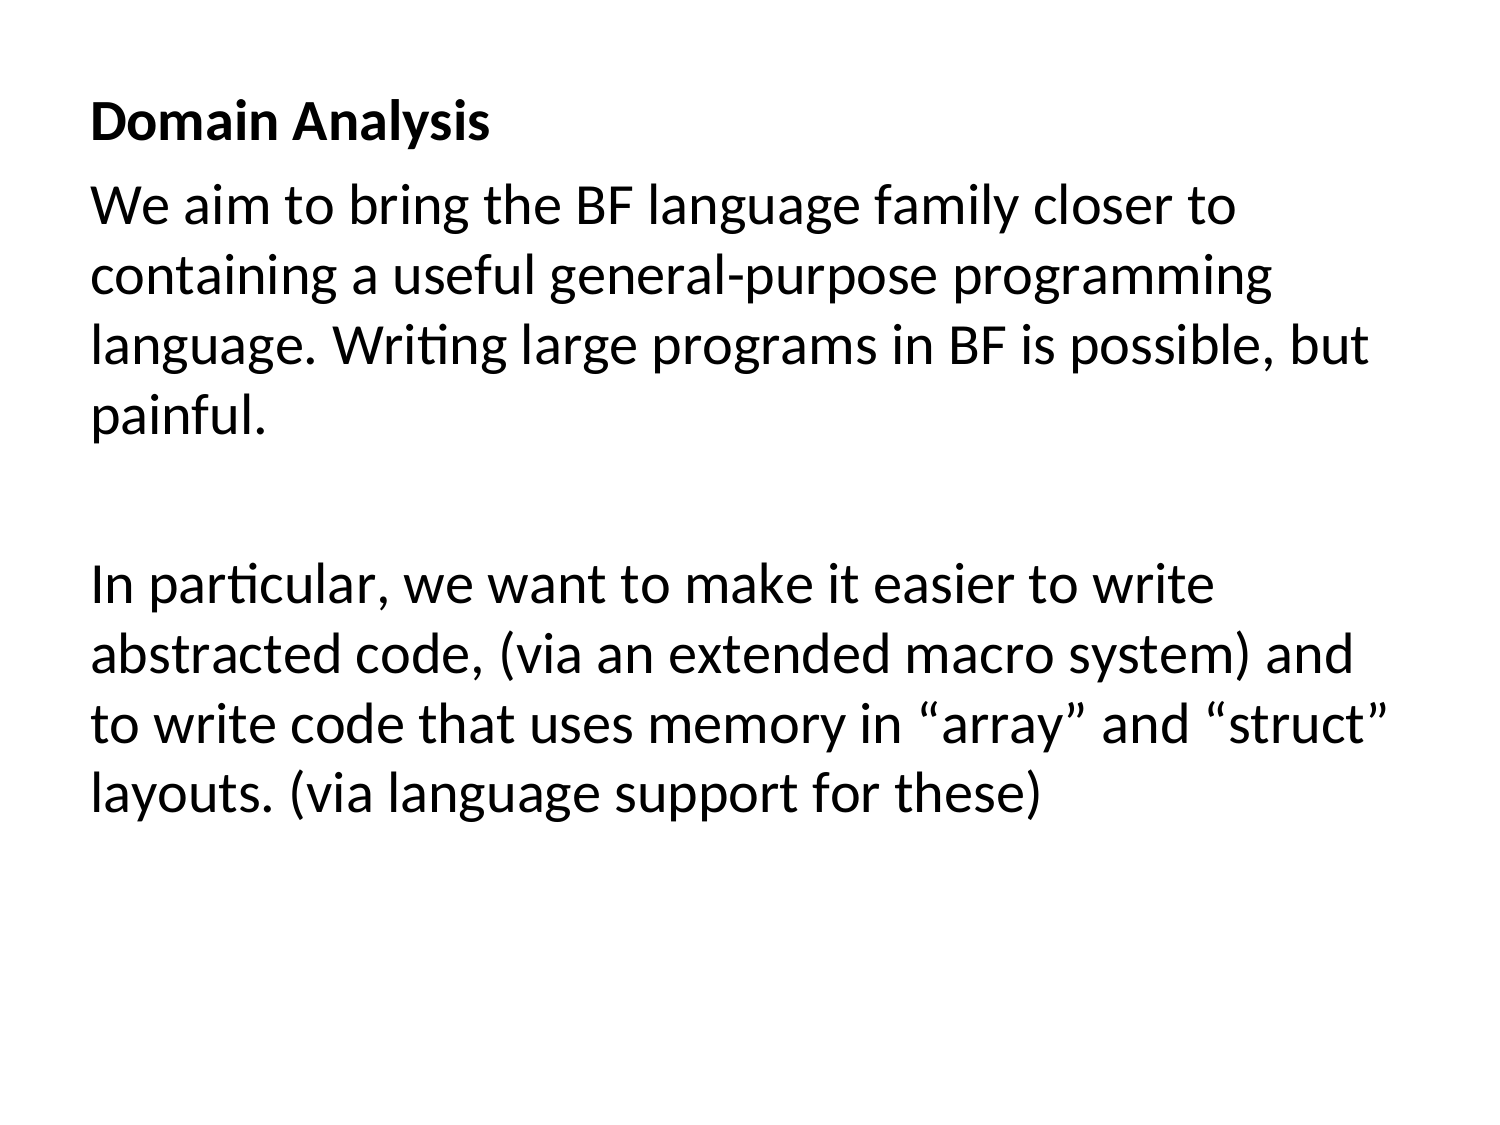

# Domain Analysis
We aim to bring the BF language family closer to containing a useful general-purpose programming language. Writing large programs in BF is possible, but painful.
In particular, we want to make it easier to write abstracted code, (via an extended macro system) and to write code that uses memory in “array” and “struct” layouts. (via language support for these)